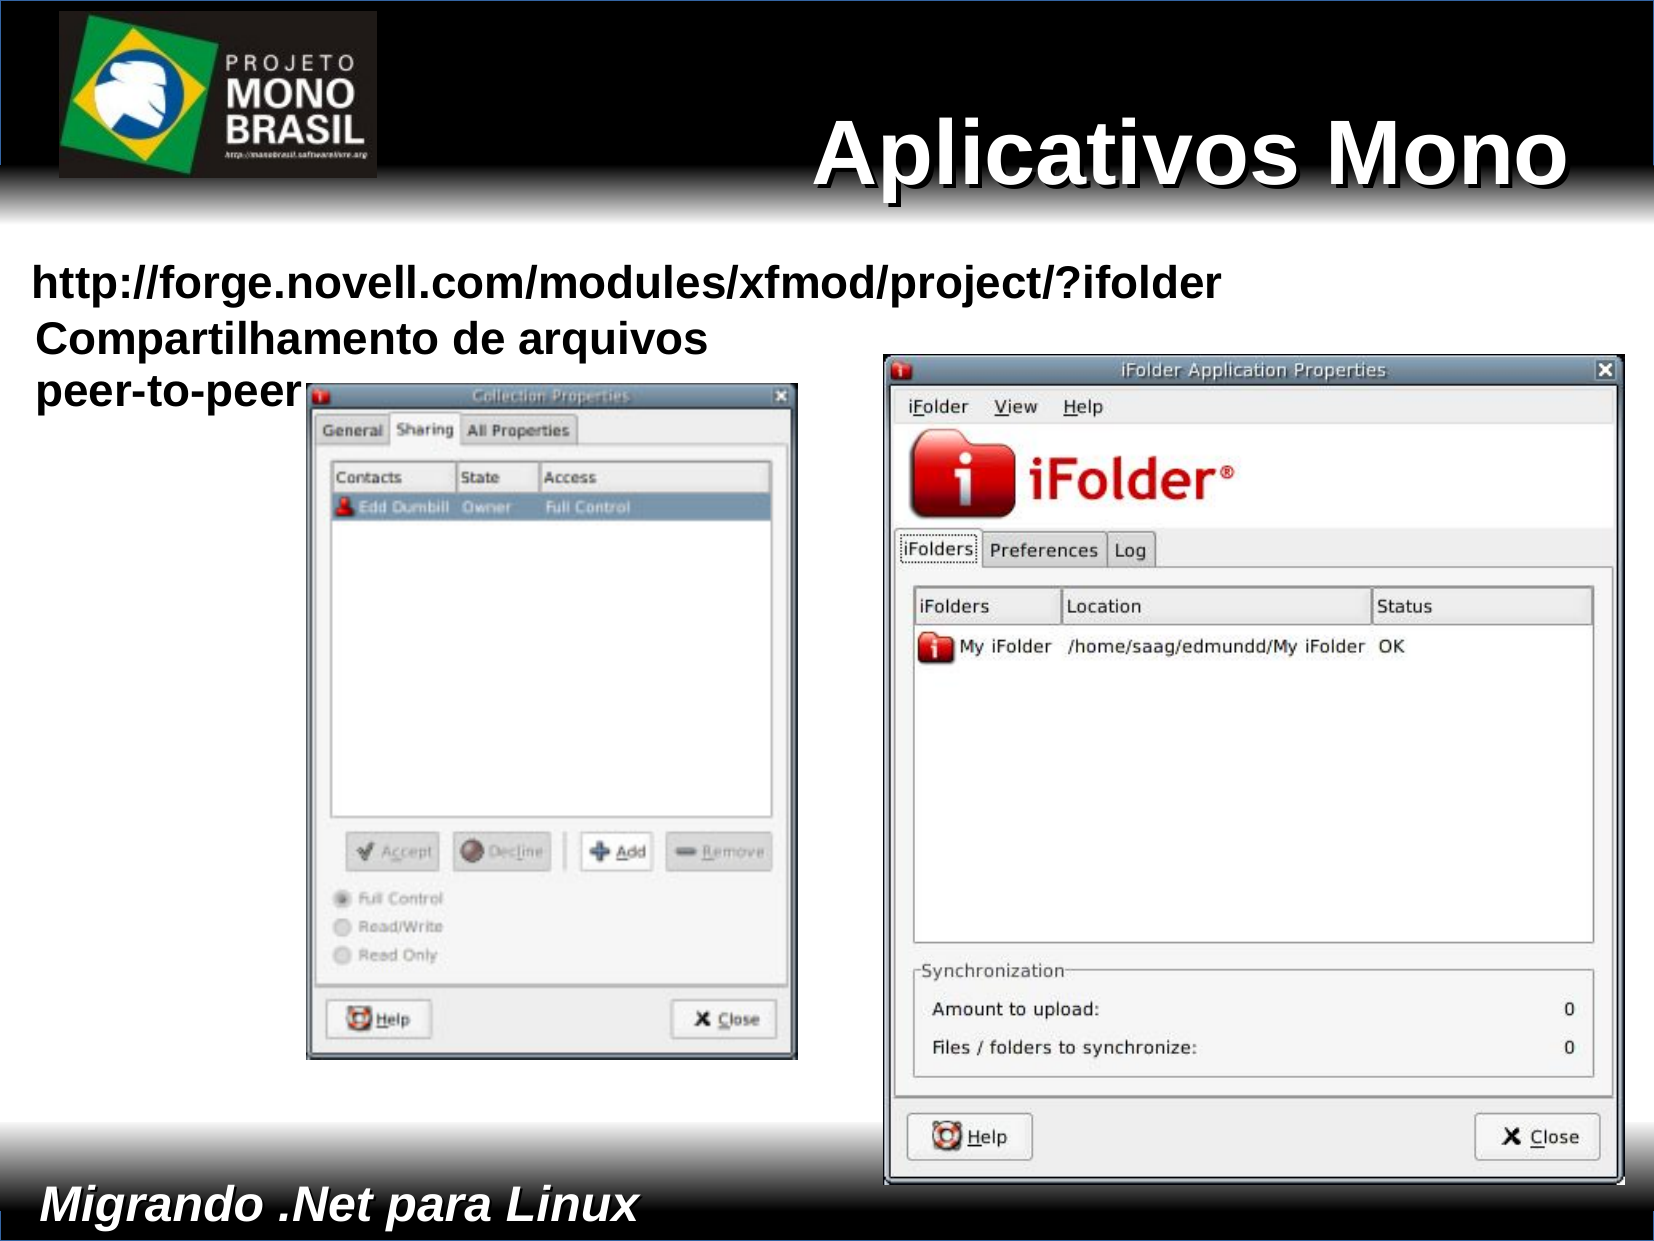

# Aplicativos Mono
http://forge.novell.com/modules/xfmod/project/?ifolder
Compartilhamento de arquivos
peer-to-peer
Migrando .Net para Linux